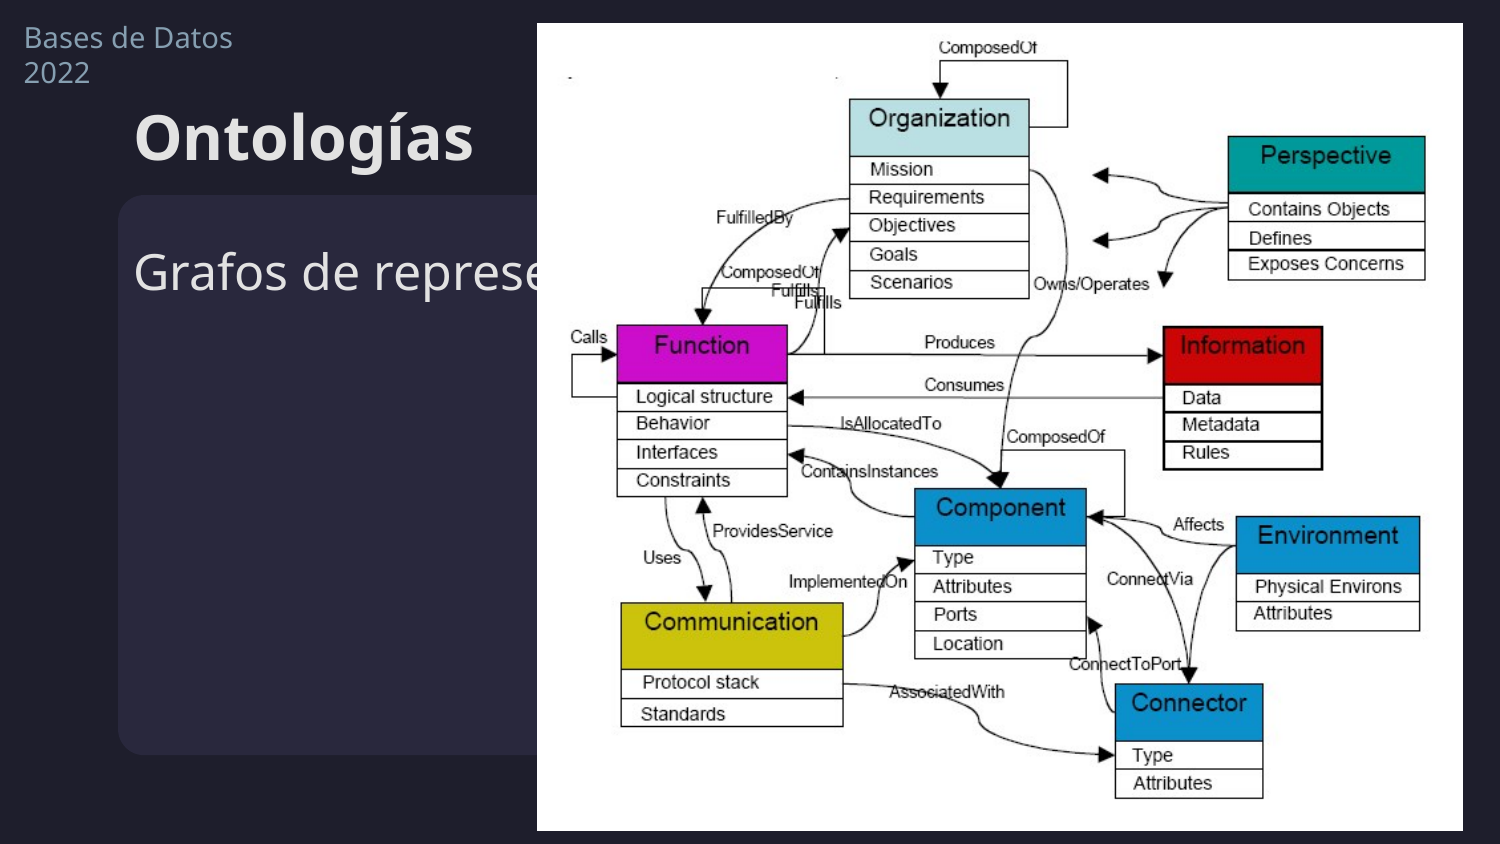

# Ontologías
Grafos de representación del conocimiento